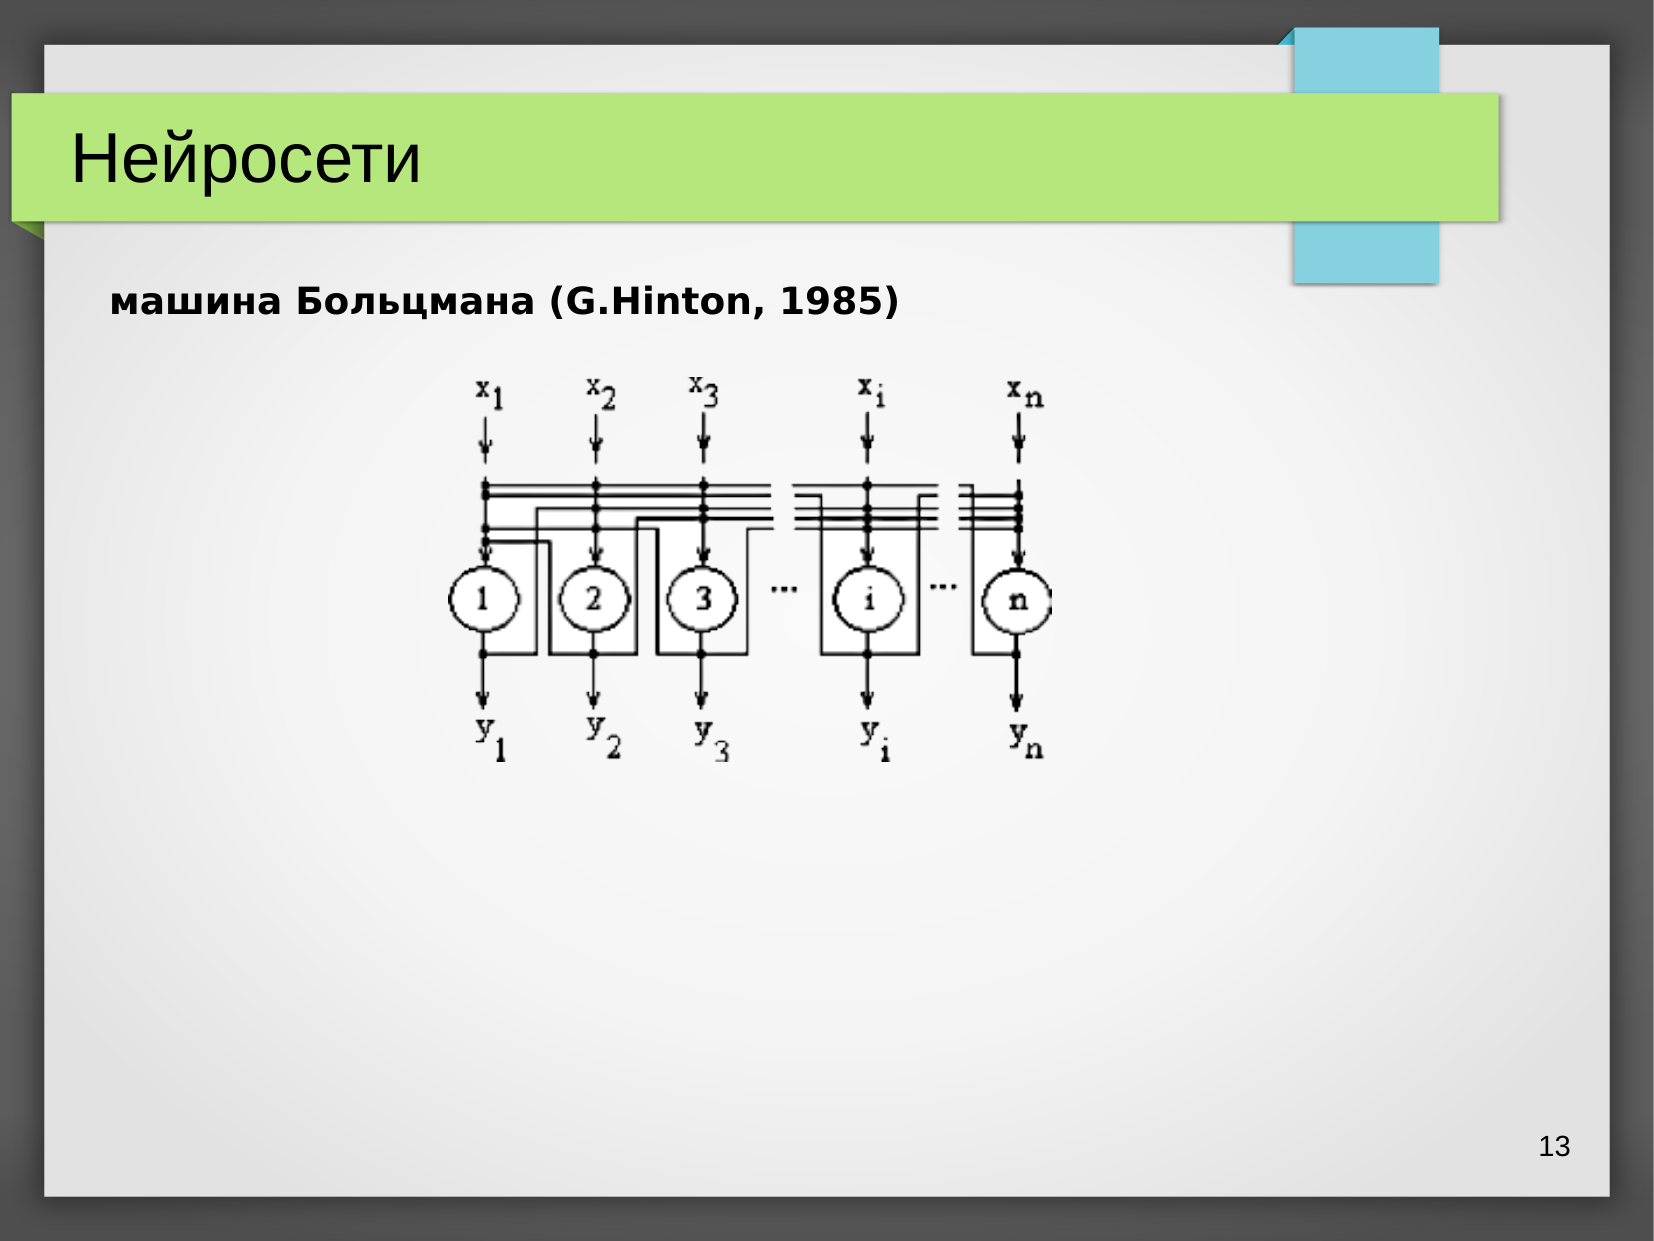

# Нейросети
машина Больцмана (G.Hinton, 1985)
13